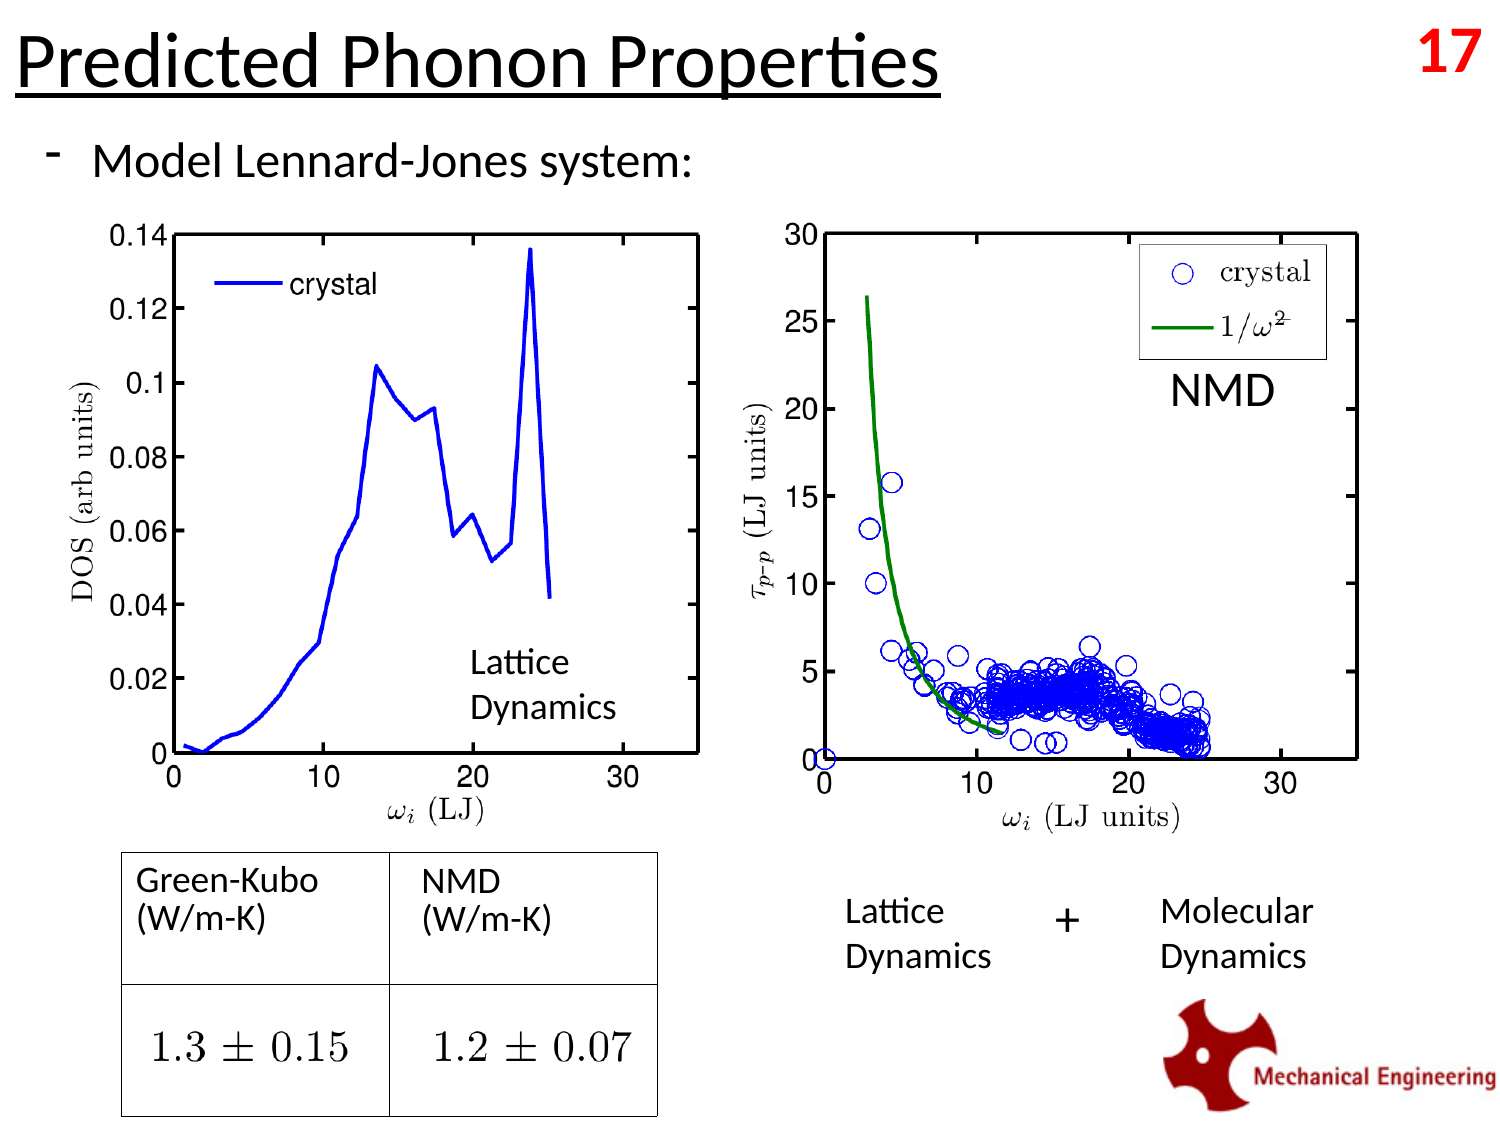

# Predicted Phonon Properties
17
 Model Lennard-Jones system:
NMD
Lattice Dynamics
| | |
| --- | --- |
| | |
Green-Kubo
(W/m-K)
NMD (W/m-K)
Lattice Dynamics
Molecular Dynamics
+